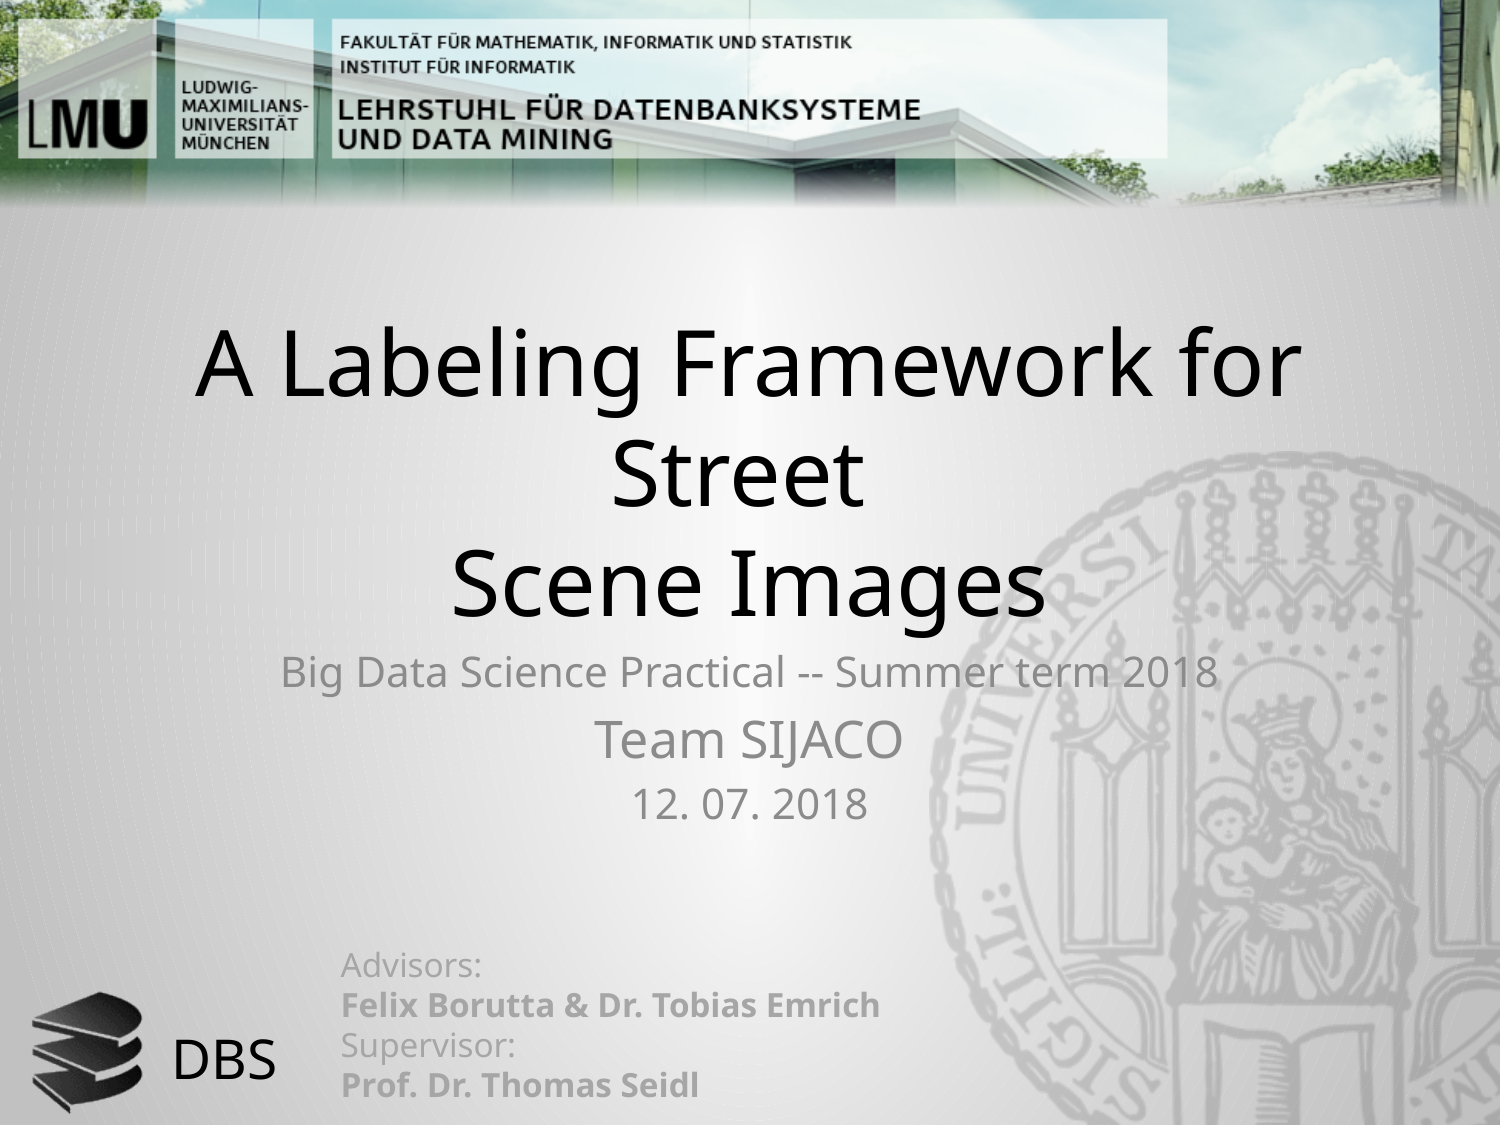

# A Labeling Framework for Street Scene Images
Big Data Science Practical -- Summer term 2018
Team SIJACO
12. 07. 2018
Advisors:
Felix Borutta & Dr. Tobias Emrich
Supervisor:
Prof. Dr. Thomas Seidl